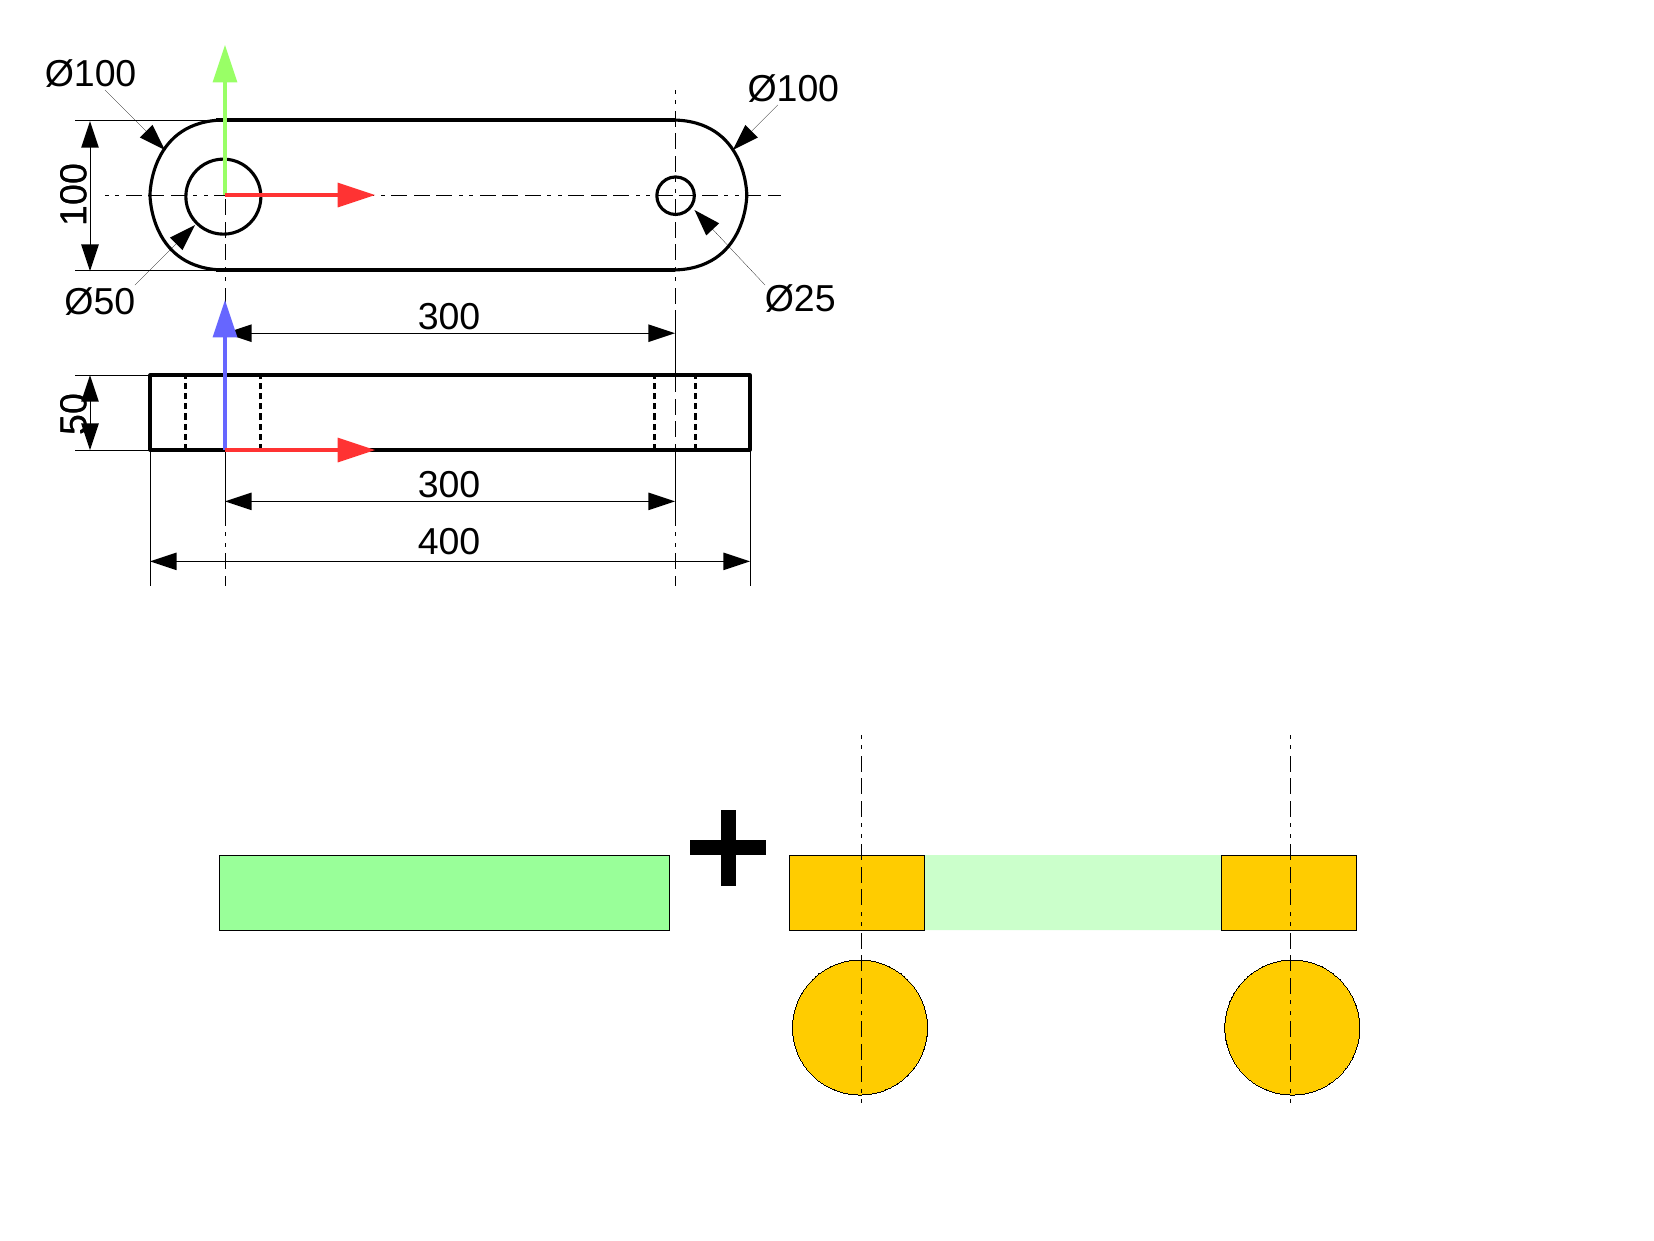

Ø100
Ø100
100
100
Ø25
Ø50
300
50
50
300
400